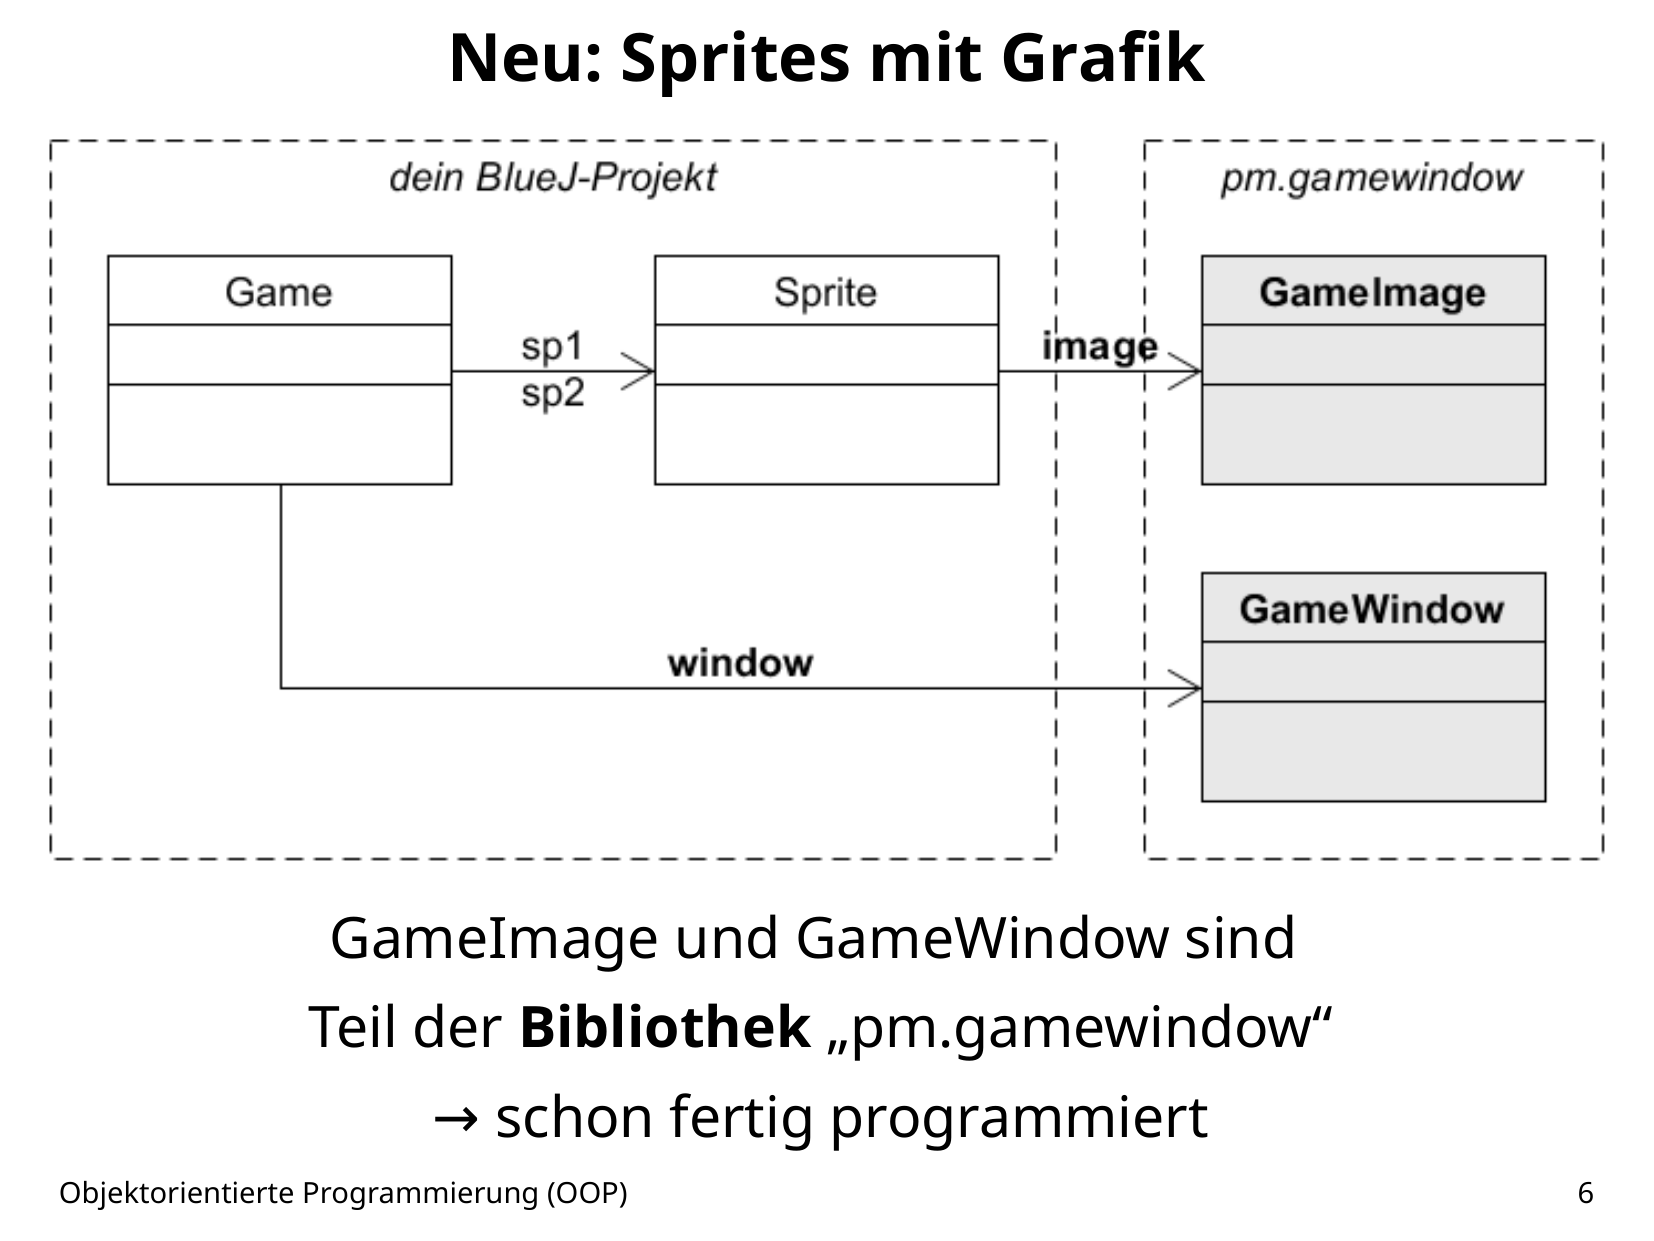

# Neu: Sprites mit Grafik
GameImage und GameWindow sind
Teil der Bibliothek „pm.gamewindow“
→ schon fertig programmiert
Objektorientierte Programmierung (OOP)
6